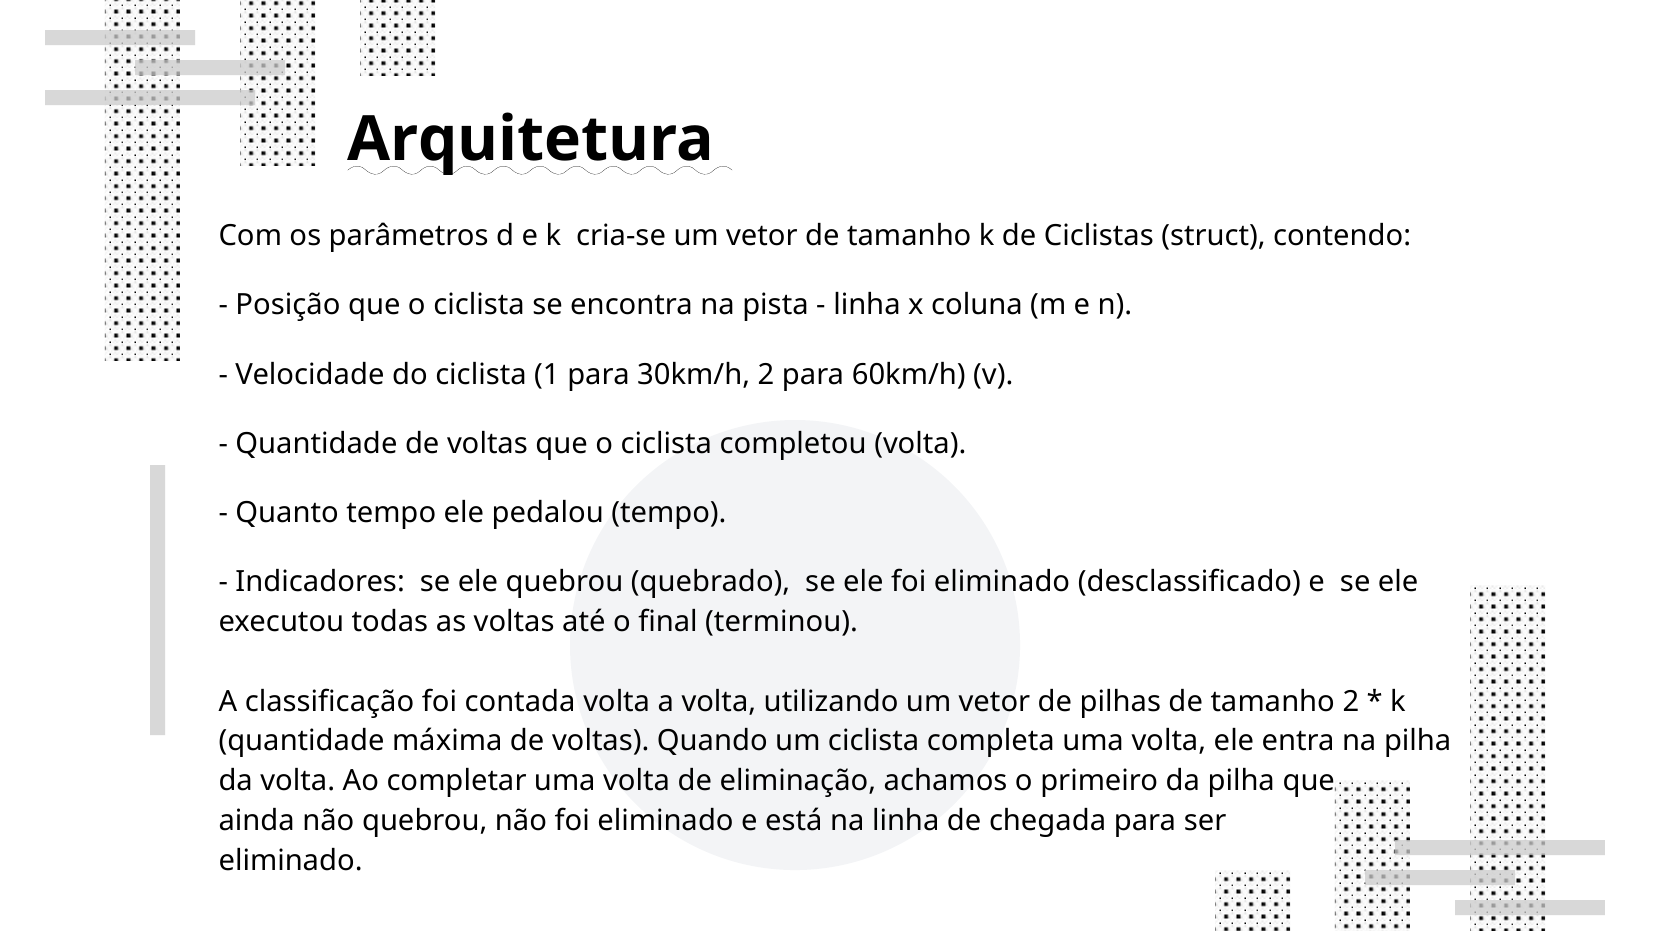

# Arquitetura
Com os parâmetros d e k cria-se um vetor de tamanho k de Ciclistas (struct), contendo:
- Posição que o ciclista se encontra na pista - linha x coluna (m e n).
- Velocidade do ciclista (1 para 30km/h, 2 para 60km/h) (v).
- Quantidade de voltas que o ciclista completou (volta).
- Quanto tempo ele pedalou (tempo).
- Indicadores: se ele quebrou (quebrado), se ele foi eliminado (desclassificado) e se ele executou todas as voltas até o final (terminou).
A classificação foi contada volta a volta, utilizando um vetor de pilhas de tamanho 2 * k (quantidade máxima de voltas). Quando um ciclista completa uma volta, ele entra na pilha
da volta. Ao completar uma volta de eliminação, achamos o primeiro da pilha que
ainda não quebrou, não foi eliminado e está na linha de chegada para ser
eliminado.